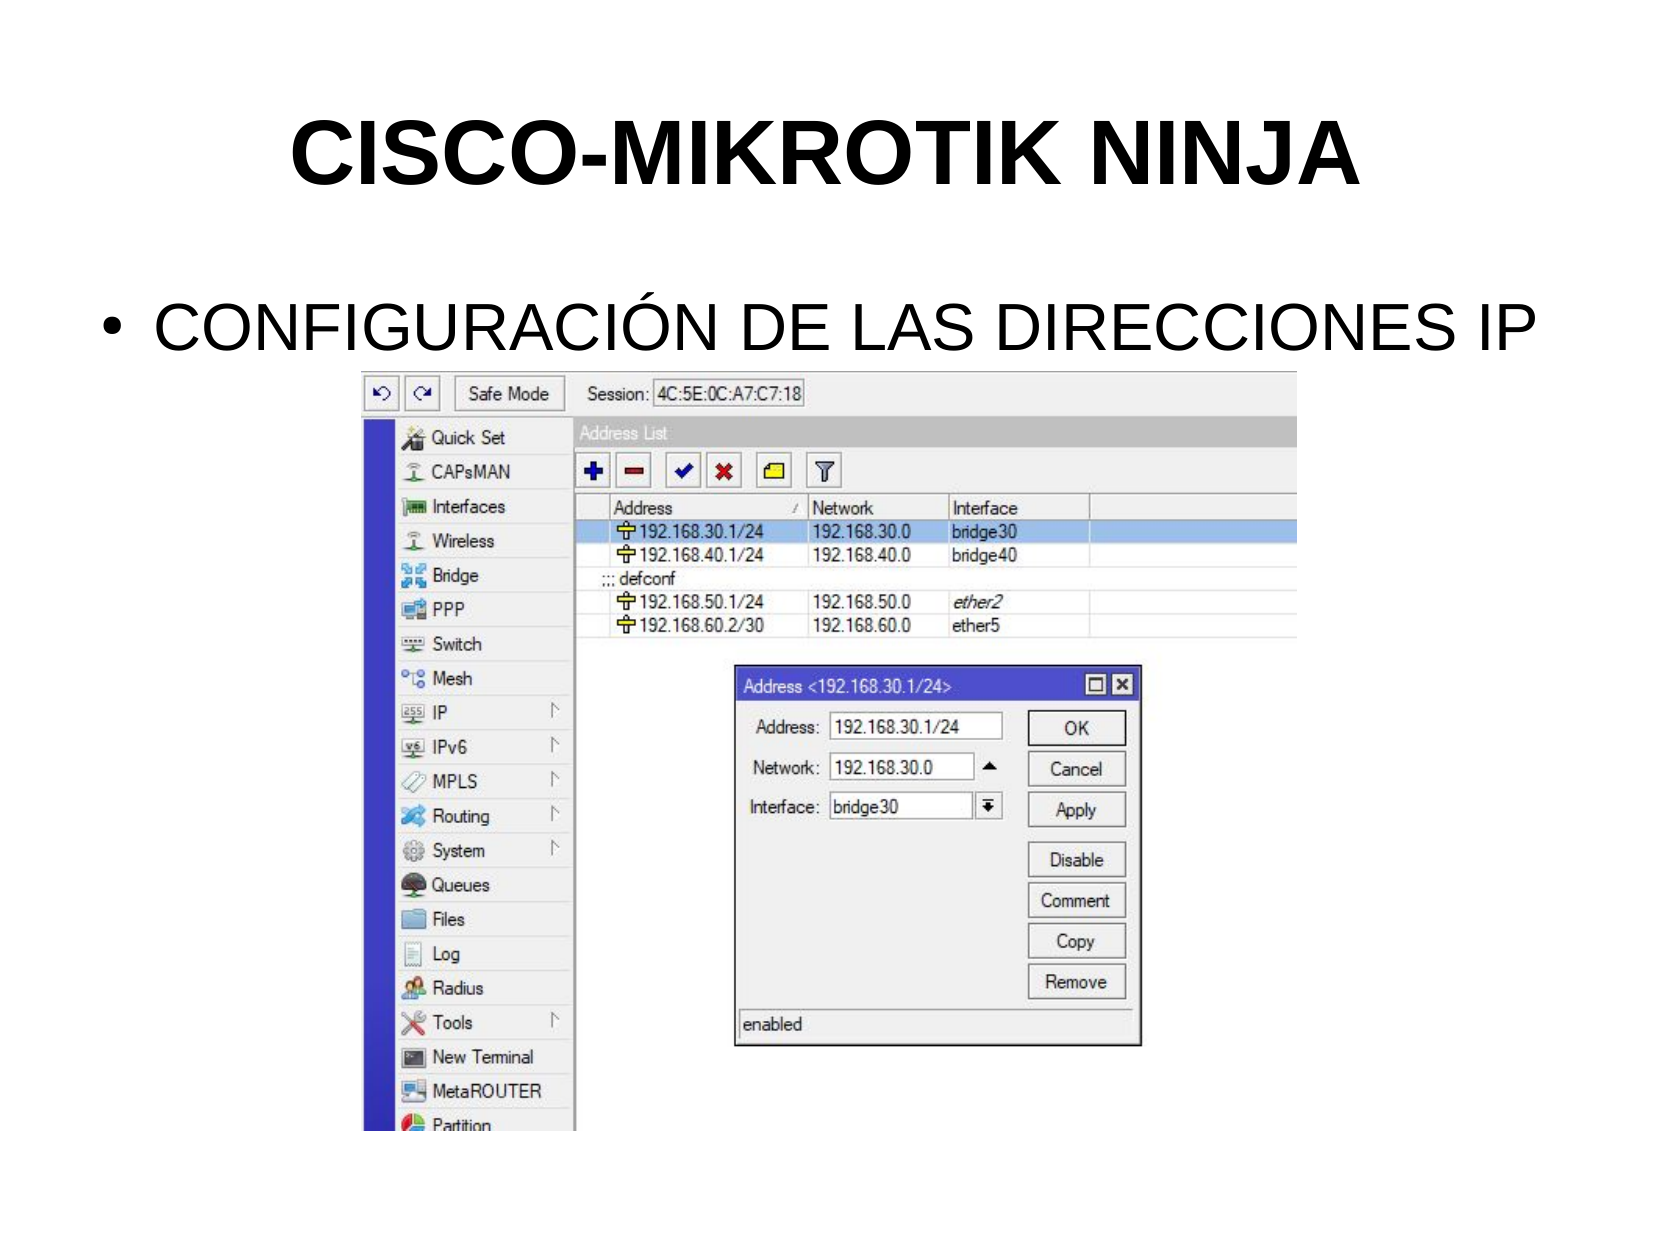

# CISCO-MIKROTIK NINJA
CONFIGURACIÓN DE LAS DIRECCIONES IP